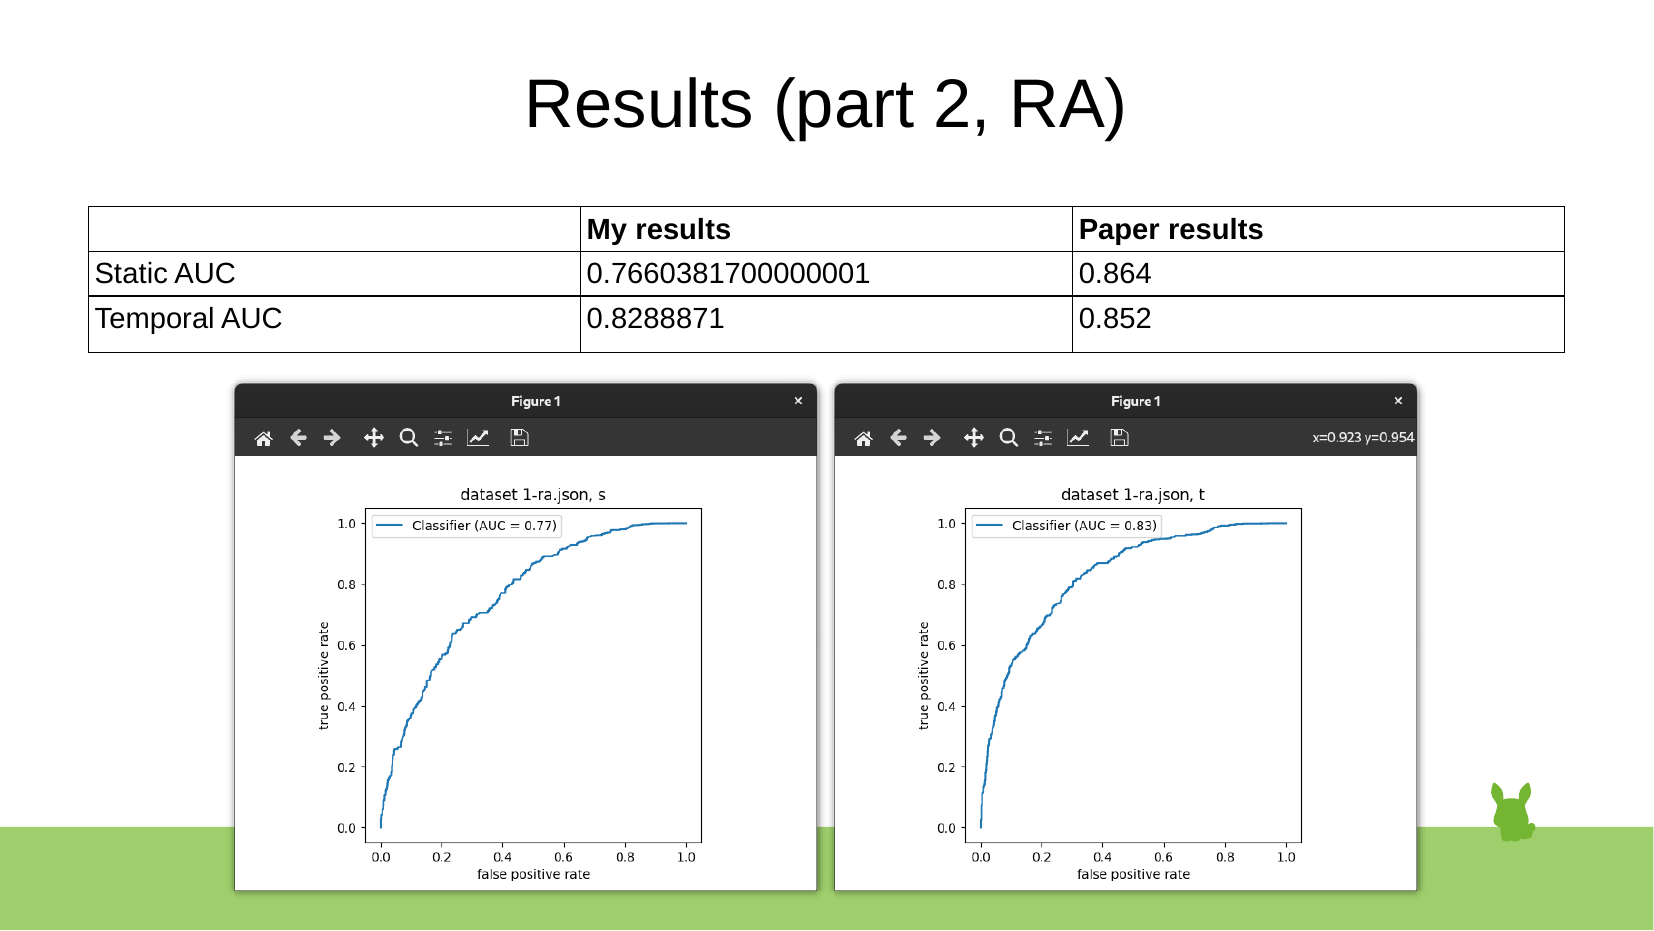

# Results (part 2, RA)
| | My results | Paper results |
| --- | --- | --- |
| Static AUC | 0.7660381700000001 | 0.864 |
| Temporal AUC | 0.8288871 | 0.852 |